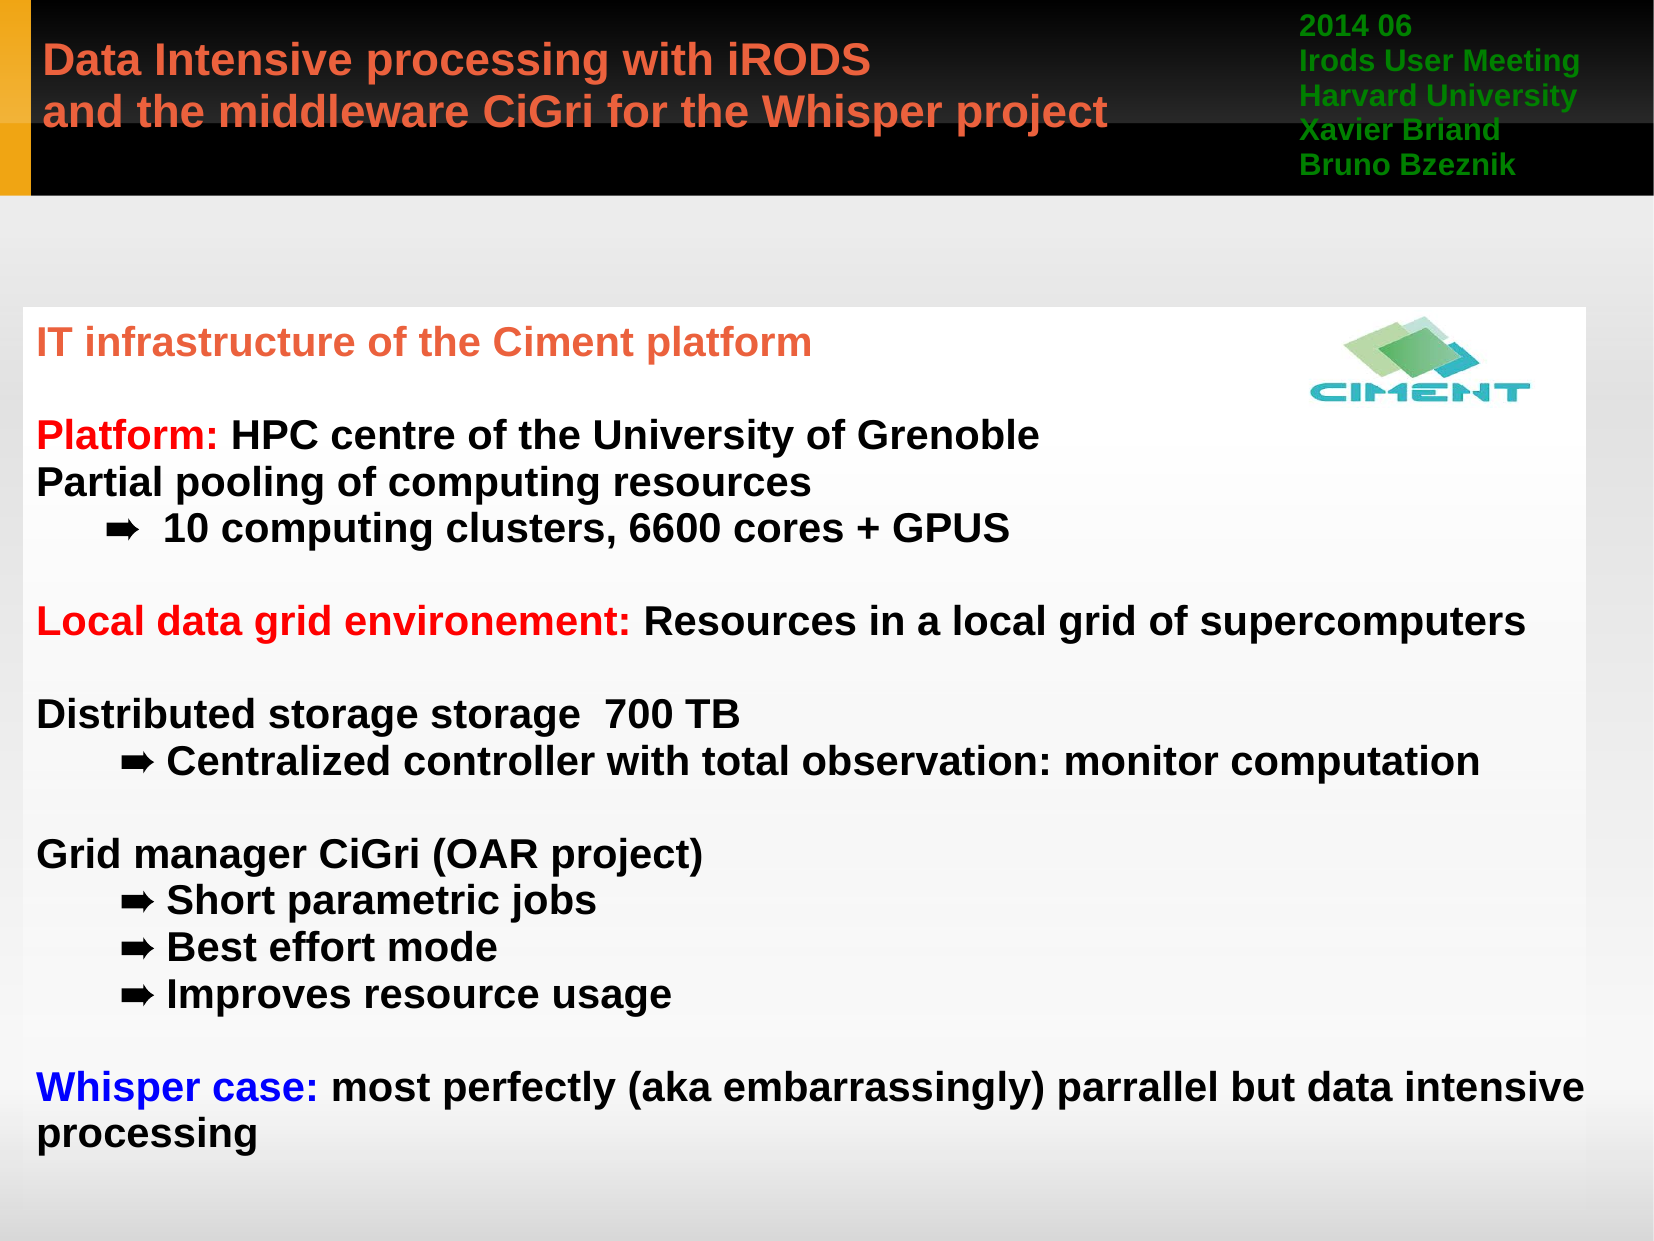

2014 06
Irods User Meeting
Harvard University
Xavier Briand
Bruno Bzeznik
 Data Intensive processing with iRODS
 and the middleware CiGri for the Whisper project
# IT infrastructure of the Ciment platform
Platform: HPC centre of the University of Grenoble
Partial pooling of computing resources
 à 10 computing clusters, 6600 cores + GPUS
Local data grid environement: Resources in a local grid of supercomputers
Distributed storage storage 700 TB
 à Centralized controller with total observation: monitor computation
Grid manager CiGri (OAR project)
 à Short parametric jobs
 à Best effort mode
 à Improves resource usage
Whisper case: most perfectly (aka embarrassingly) parrallel but data intensive
processing